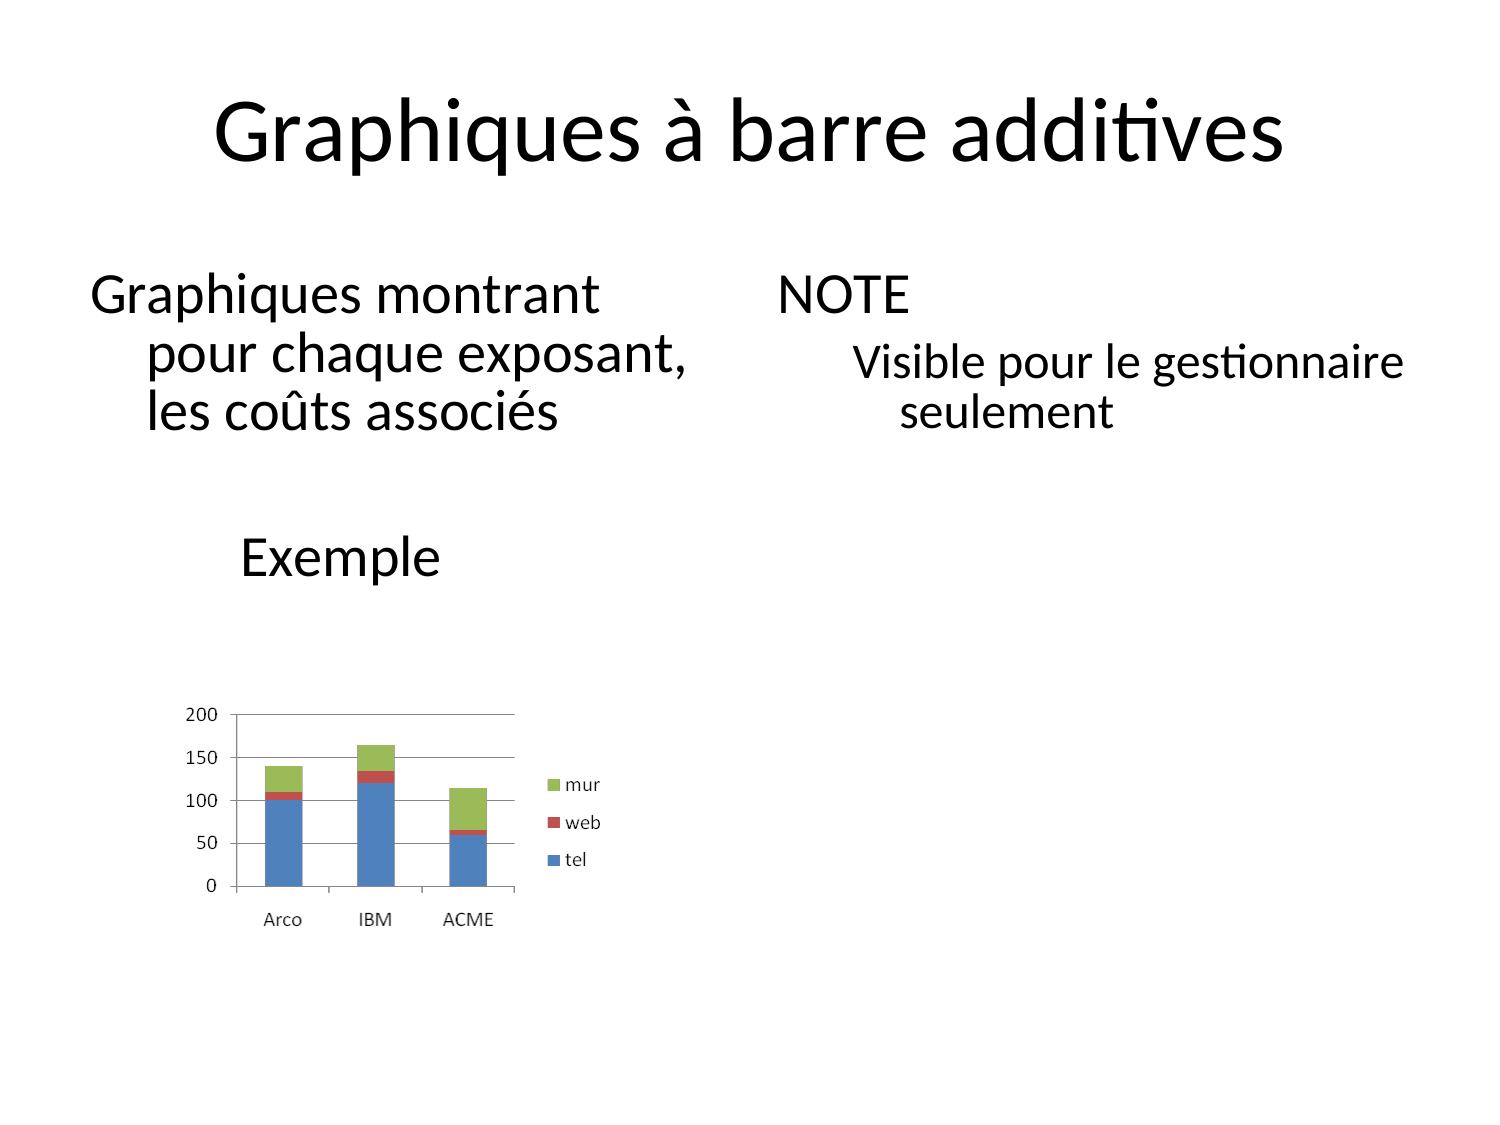

# Graphiques à barre additives
Graphiques montrant pour chaque exposant, les coûts associés
		Exemple
NOTE
Visible pour le gestionnaire seulement